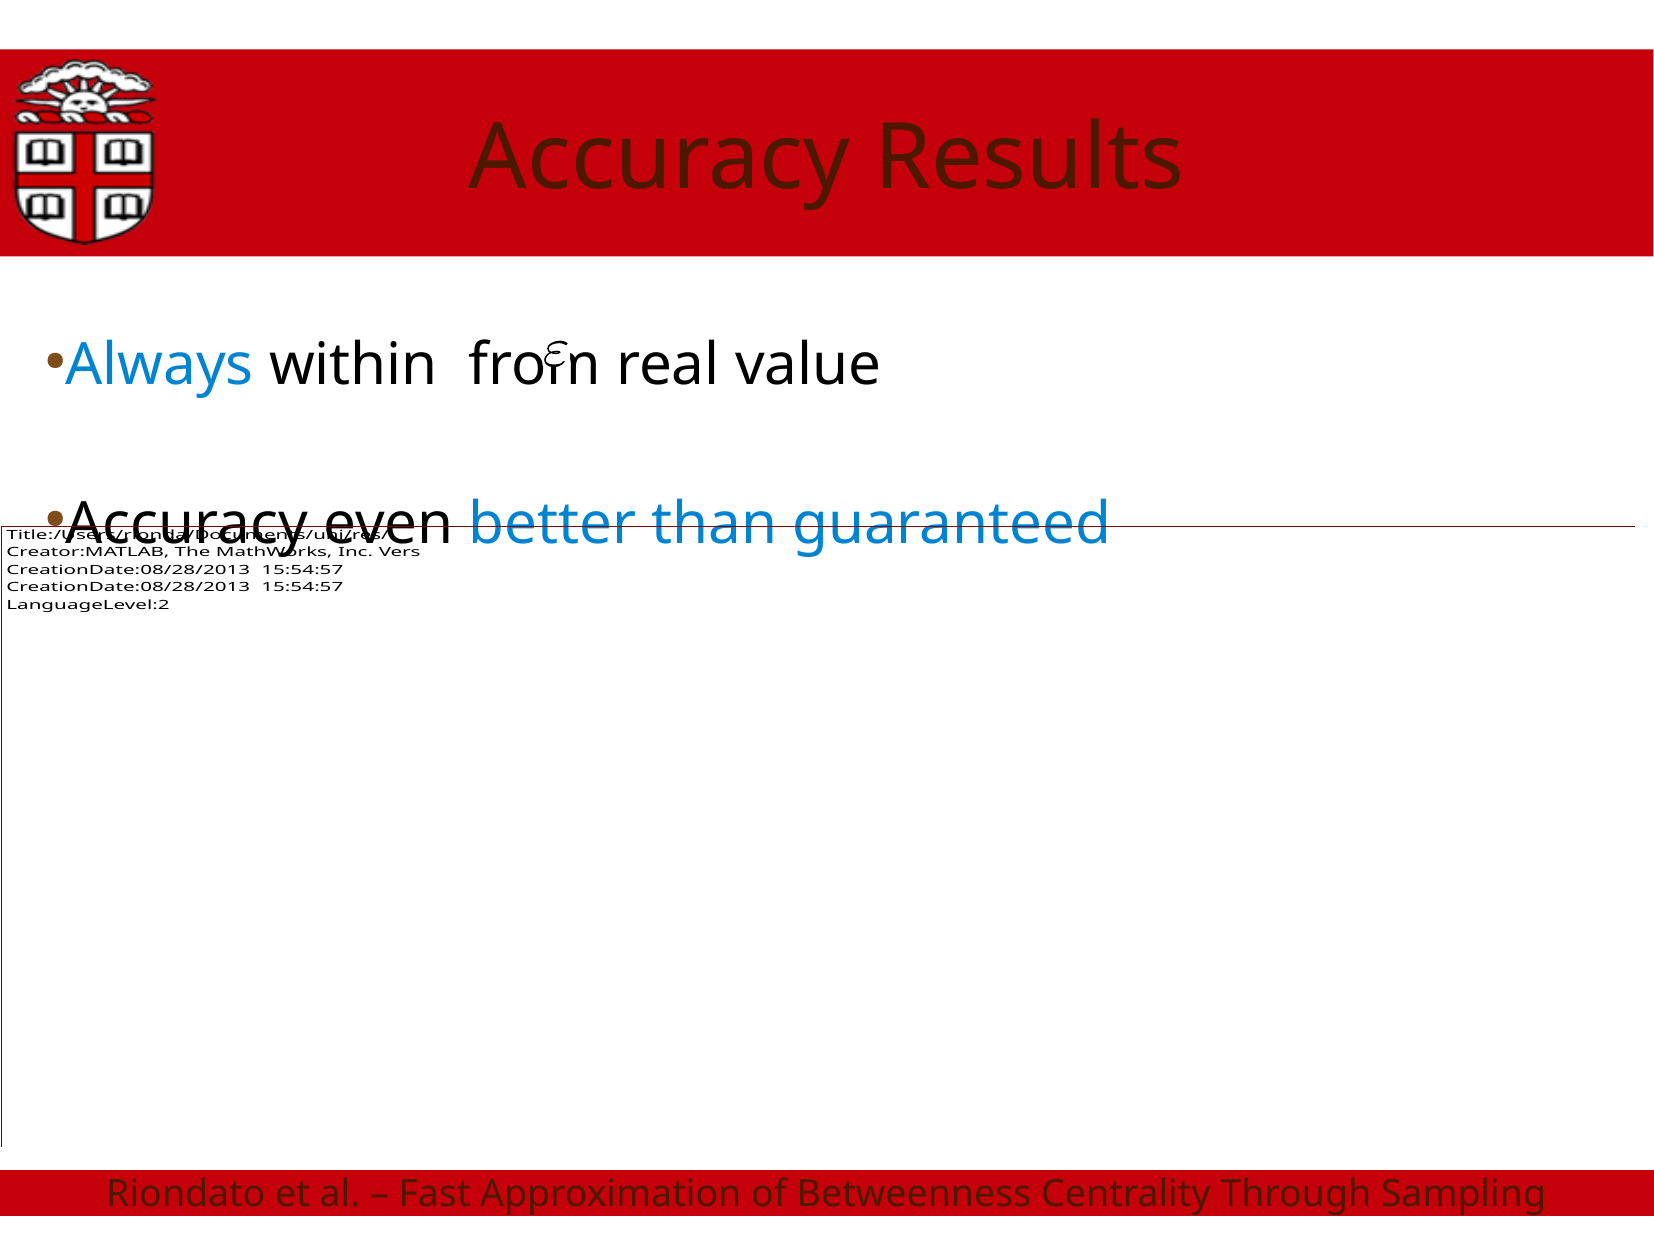

# Accuracy Results
Always within from real value
Accuracy even better than guaranteed
Riondato et al. – Fast Approximation of Betweenness Centrality Through Sampling